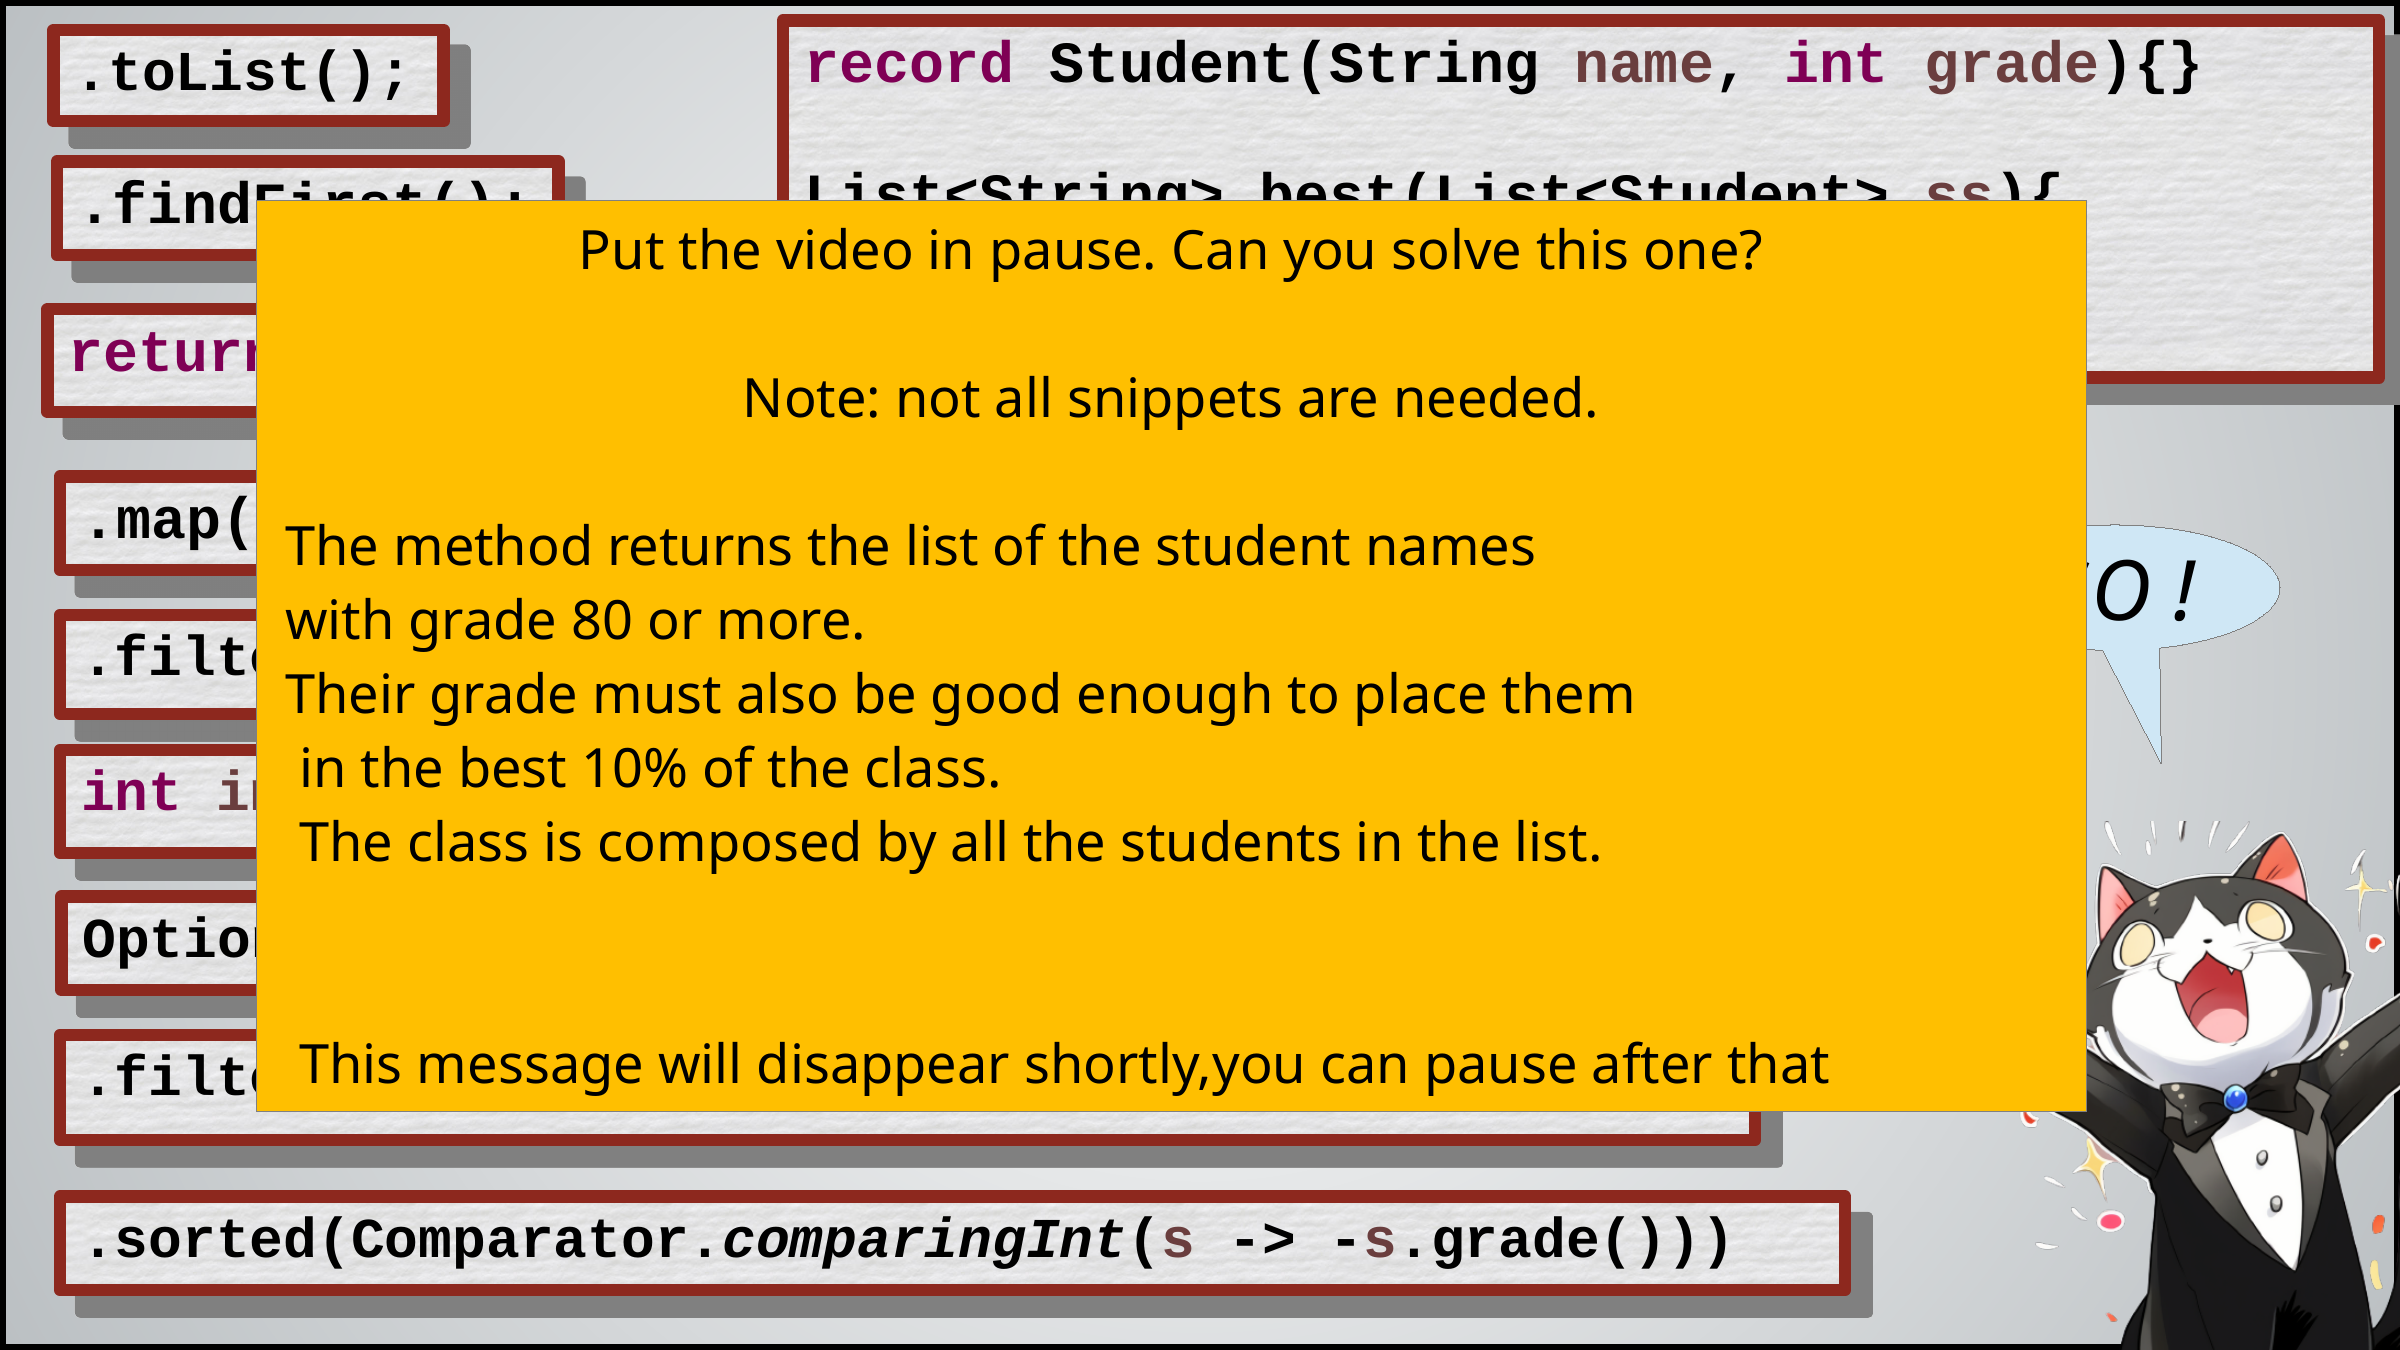

record Student(String name, int grade){}
List<String> best(List<Student> ss){
 ????
}
.toList();
.findFirst();
Put the video in pause. Can you solve this one?
Note: not all snippets are needed.
 The method returns the list of the student names
 with grade 80 or more.
 Their grade must also be good enough to place them
 in the best 10% of the class.
 The class is composed by all the students in the list.
 This message will disappear shortly,you can pause after that
return ss.stream()
.limit(indexAt10pc)
.map(s -> s.name())
GO !
.skip(indexAt10pc)
.filter(s -> s.grade()>=80)
int indexAt10pc = (ss.size()-1)/10;
Optional<Student> threshold = ss.stream()
.filter(s -> s.grade()>=threshold.get().grade())
.sorted(Comparator.comparingInt(s -> -s.grade()))